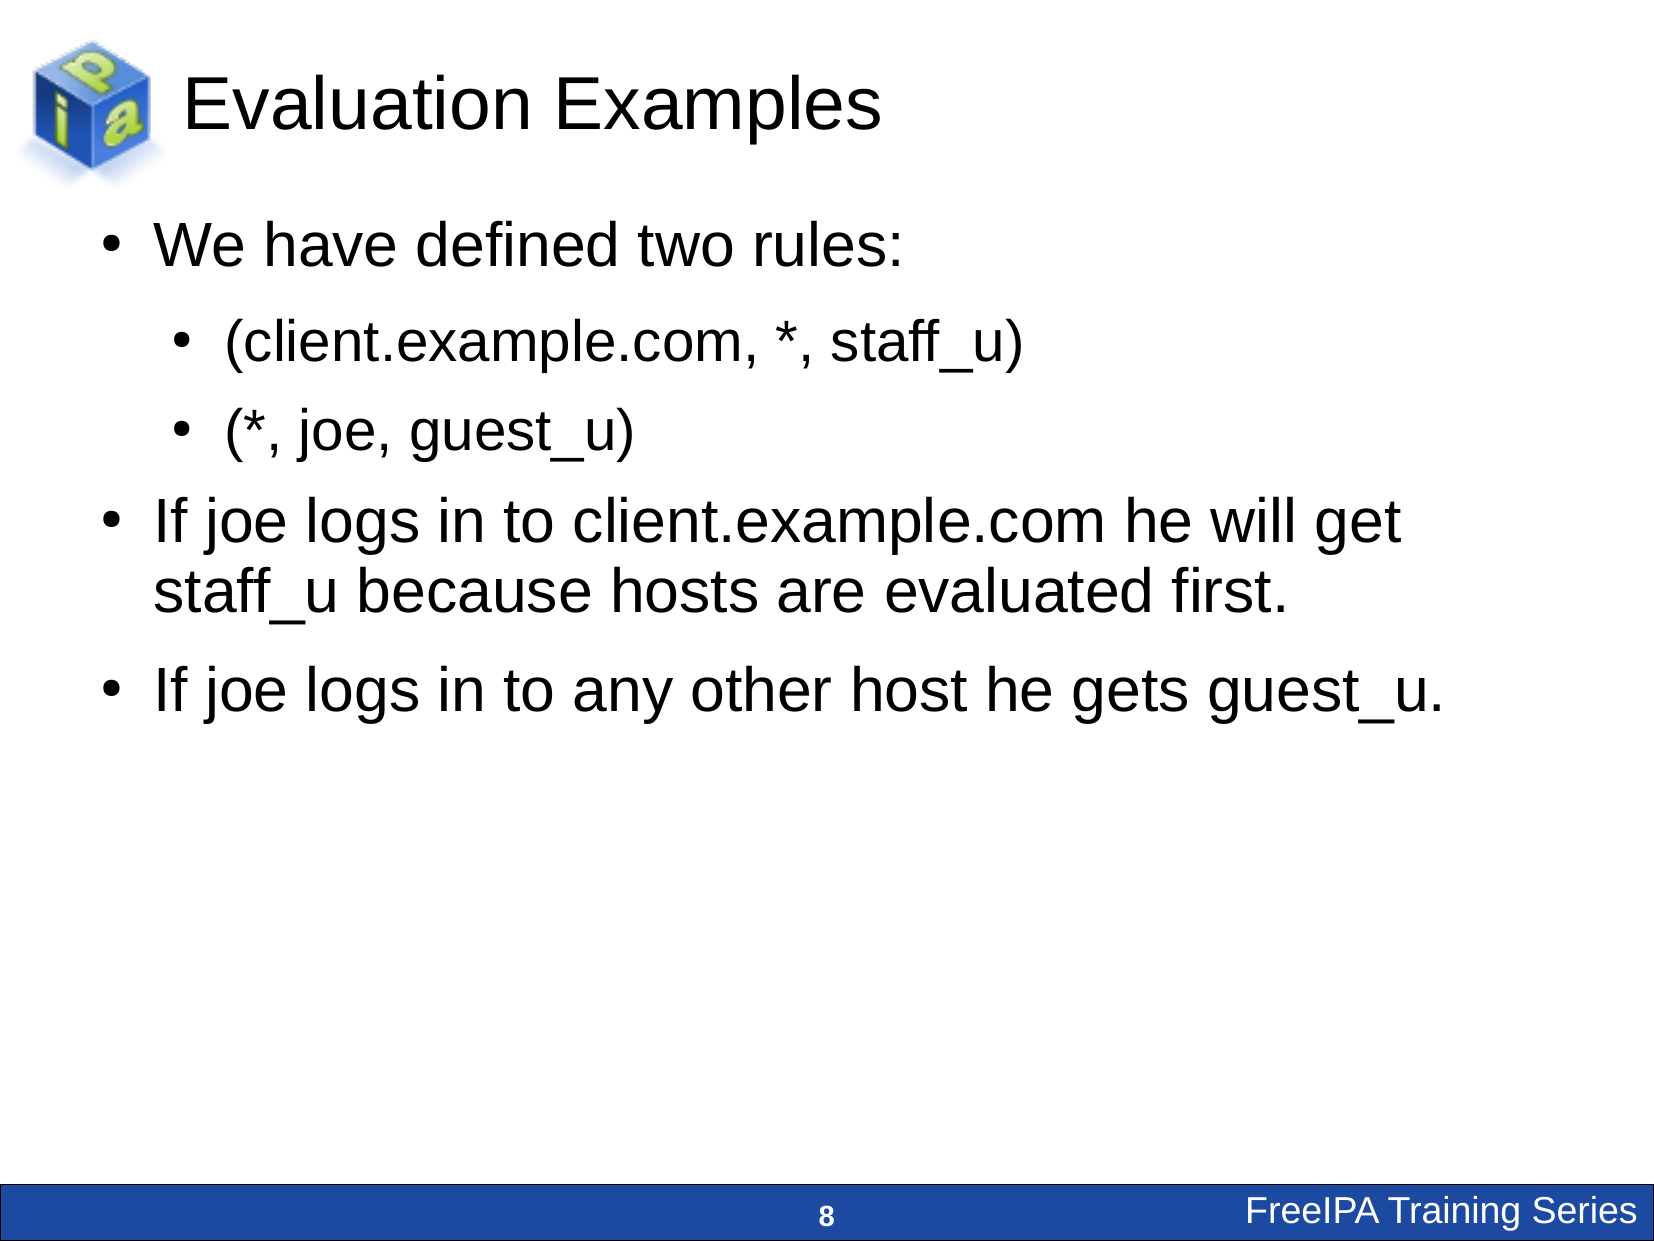

# Evaluation Examples
We have defined two rules:
(client.example.com, *, staff_u)
(*, joe, guest_u)
If joe logs in to client.example.com he will get staff_u because hosts are evaluated first.
If joe logs in to any other host he gets guest_u.
8